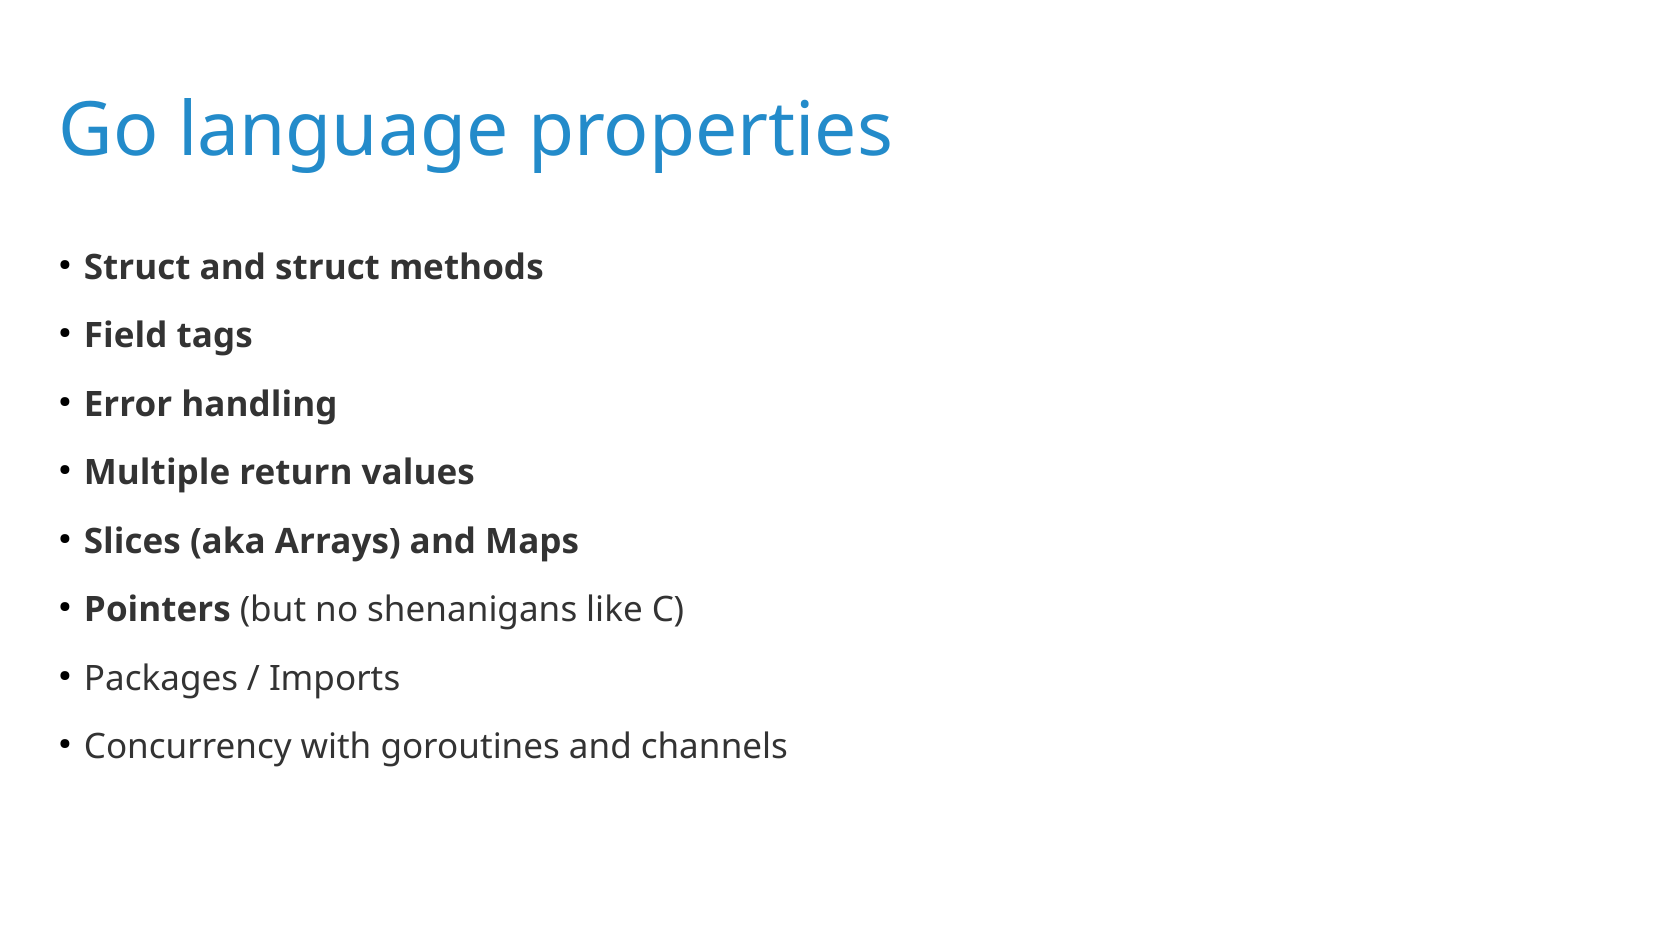

# Go language properties
Struct and struct methods
Field tags
Error handling
Multiple return values
Slices (aka Arrays) and Maps
Pointers (but no shenanigans like C)
Packages / Imports
Concurrency with goroutines and channels